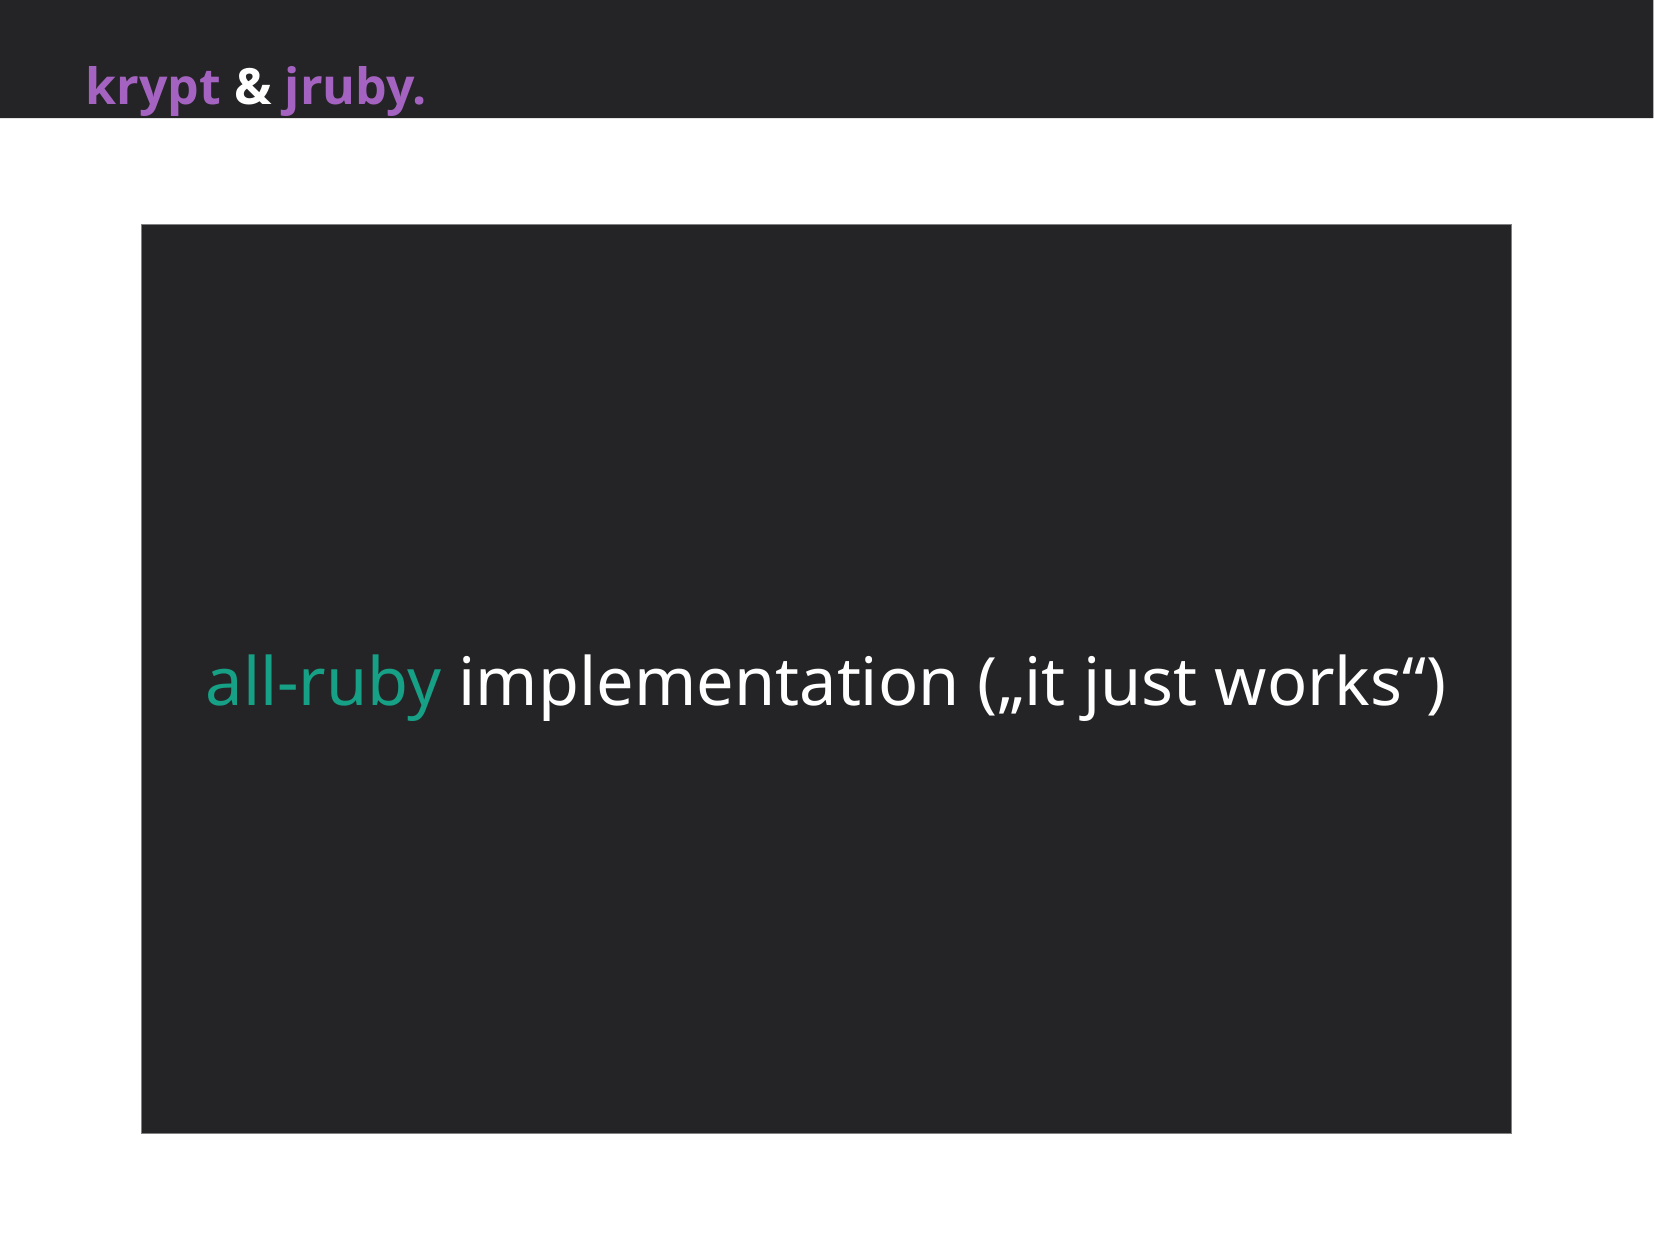

krypt & jruby.
all-ruby implementation („it just works“)